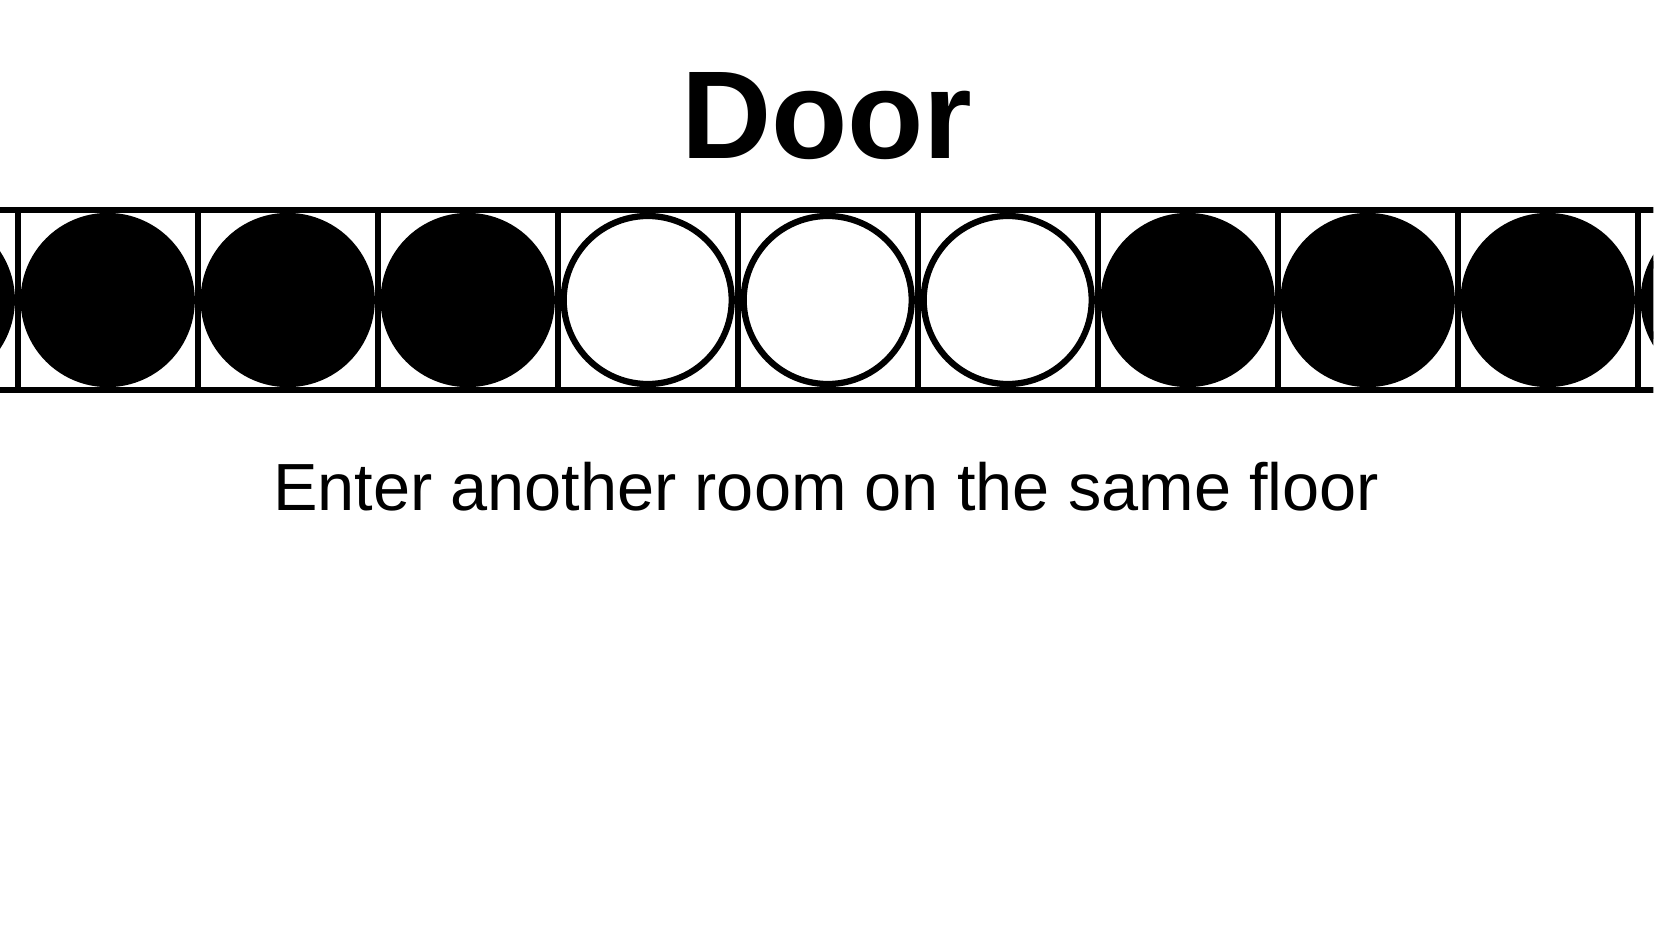

# Door
Enter another room on the same floor